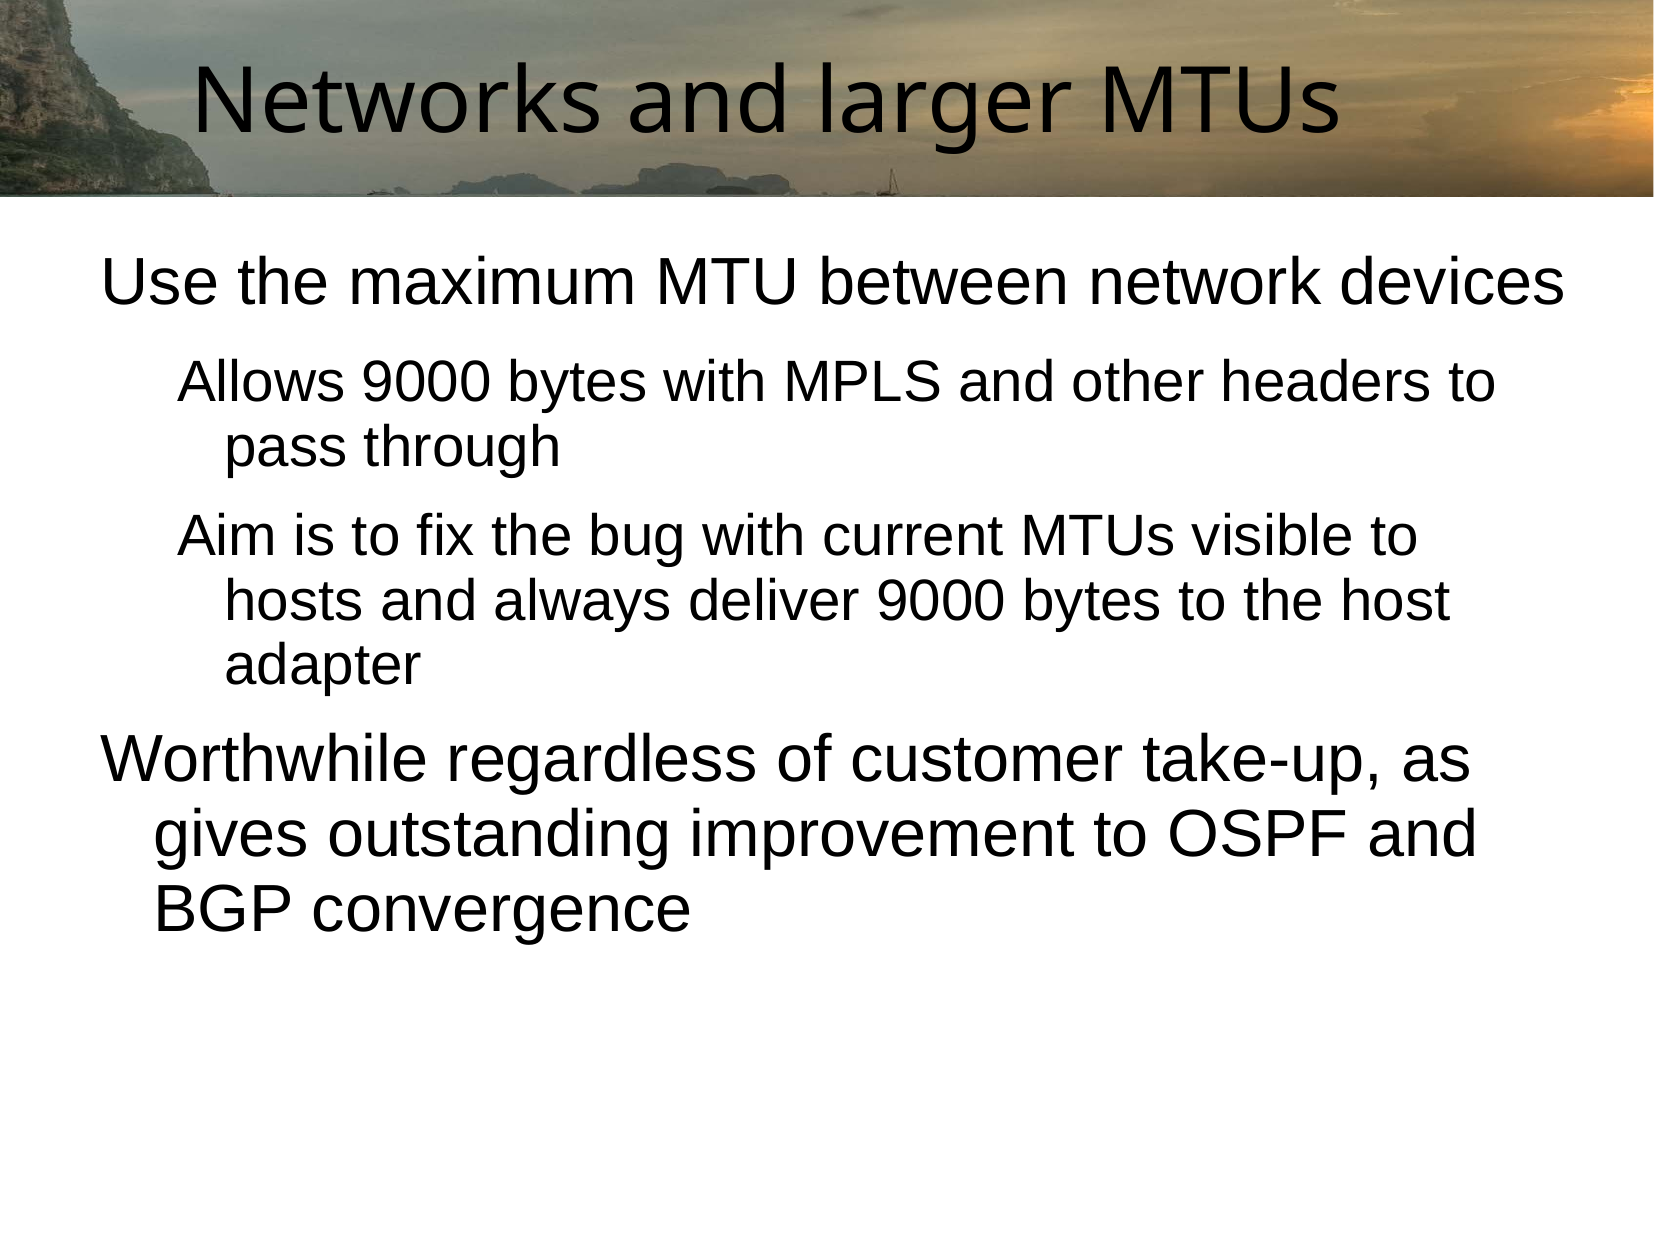

# Networks and larger MTUs
Use the maximum MTU between network devices
Allows 9000 bytes with MPLS and other headers to pass through
Aim is to fix the bug with current MTUs visible to hosts and always deliver 9000 bytes to the host adapter
Worthwhile regardless of customer take-up, as gives outstanding improvement to OSPF and BGP convergence